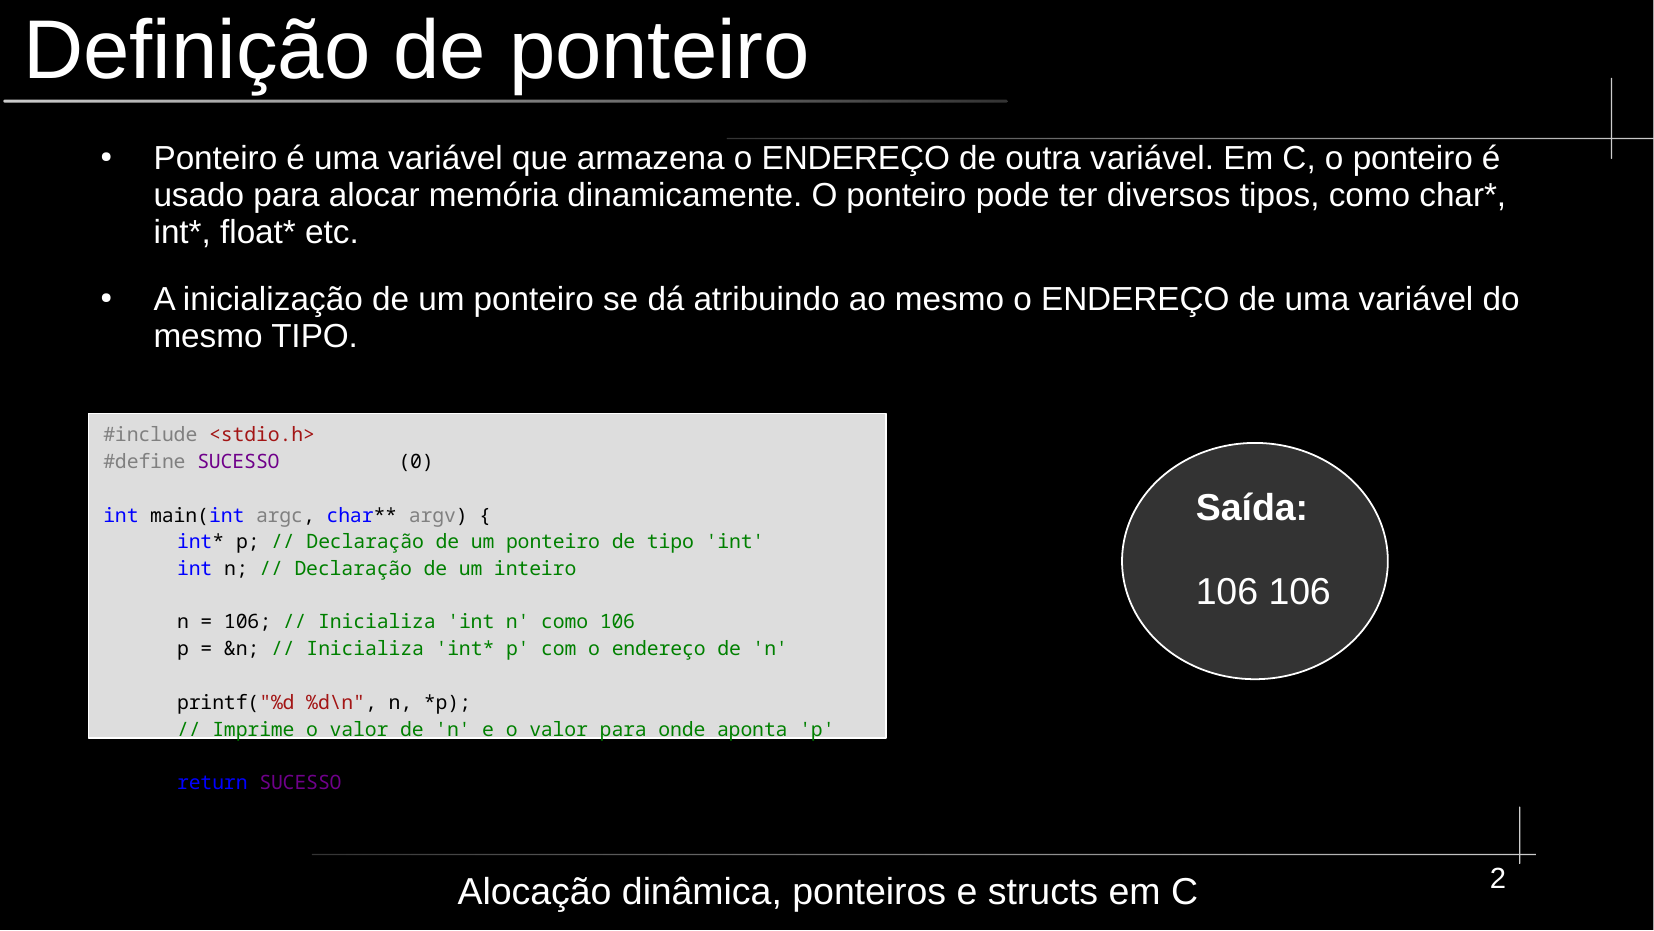

# Definição de ponteiro
Ponteiro é uma variável que armazena o ENDEREÇO de outra variável. Em C, o ponteiro é usado para alocar memória dinamicamente. O ponteiro pode ter diversos tipos, como char*, int*, float* etc.
A inicialização de um ponteiro se dá atribuindo ao mesmo o ENDEREÇO de uma variável do mesmo TIPO.
#include <stdio.h>
#define SUCESSO		(0)
int main(int argc, char** argv) {
	int* p; // Declaração de um ponteiro de tipo 'int'
	int n; // Declaração de um inteiro
	n = 106; // Inicializa 'int n' como 106
	p = &n; // Inicializa 'int* p' com o endereço de 'n'
	printf("%d %d\n", n, *p);
	// Imprime o valor de 'n' e o valor para onde aponta 'p'
	return SUCESSO;
}
Saída:
106 106
2
Alocação dinâmica, ponteiros e structs em C